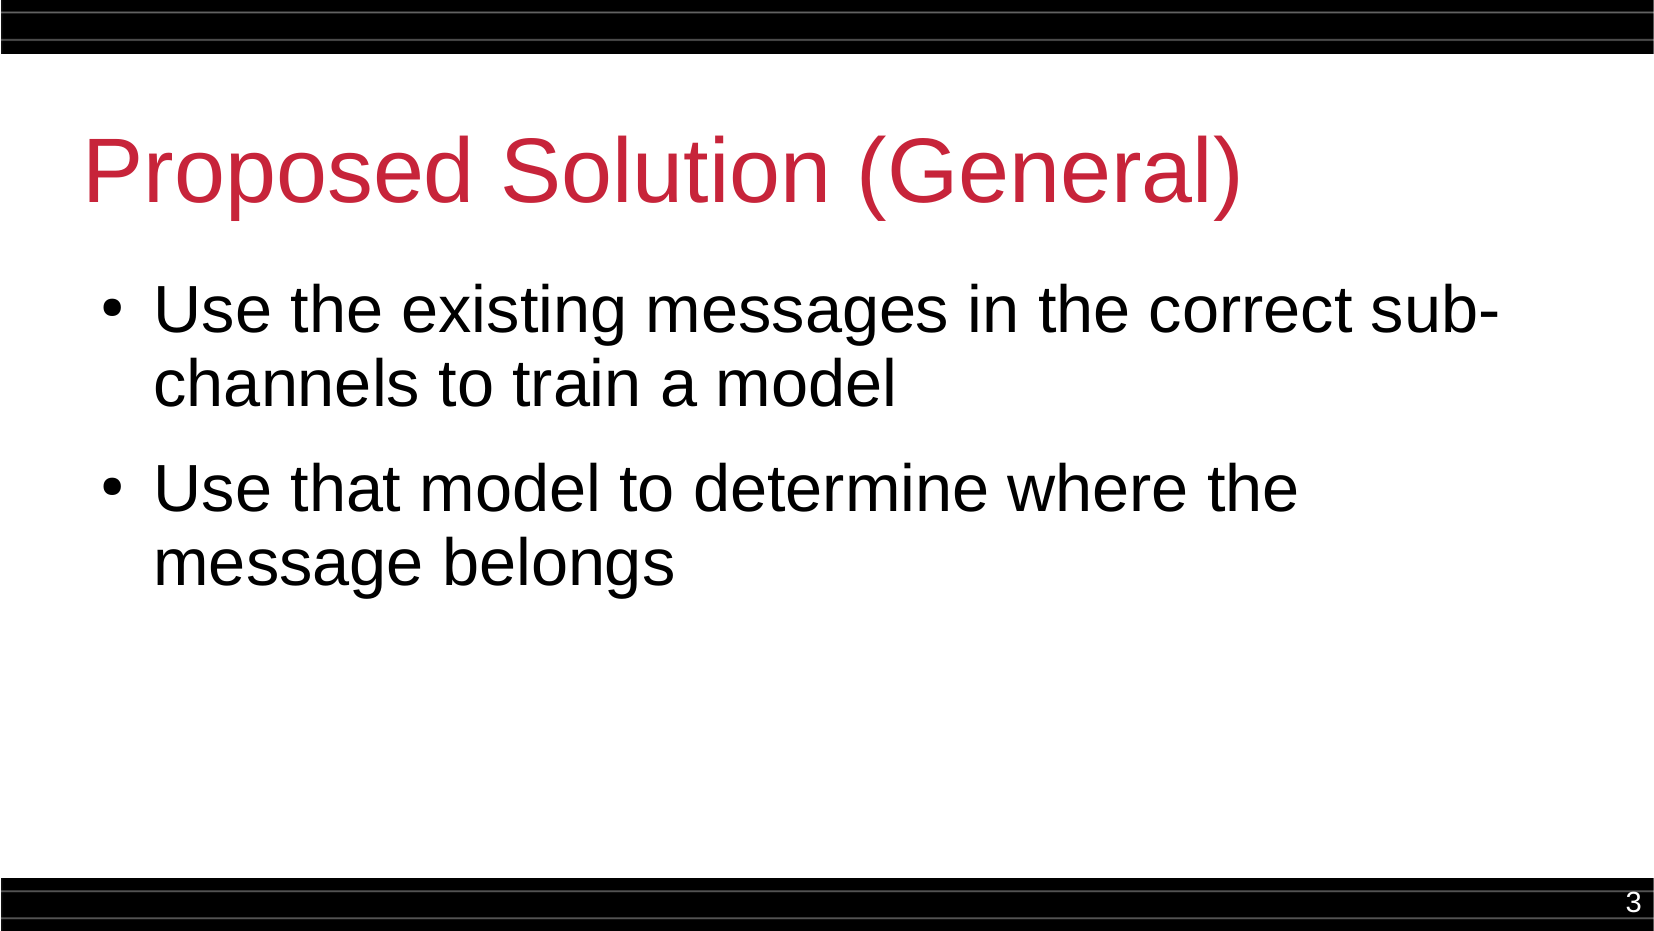

# Proposed Solution (General)
Use the existing messages in the correct sub-channels to train a model
Use that model to determine where the message belongs